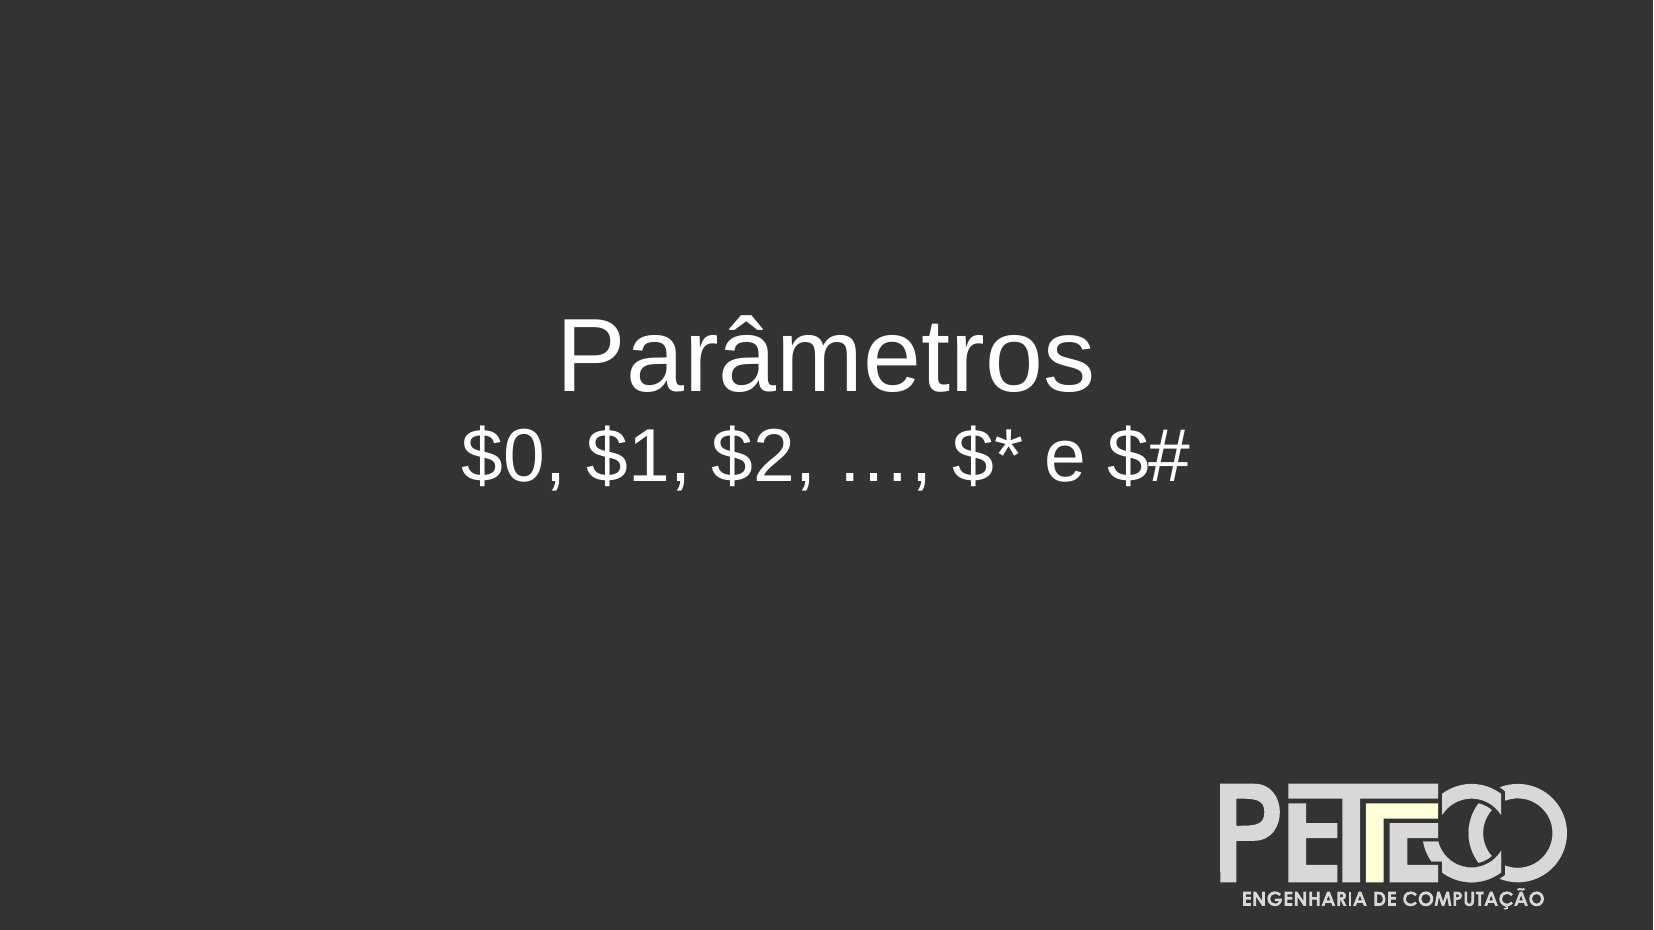

# Parâmetros
$0, $1, $2, …, $* e $#